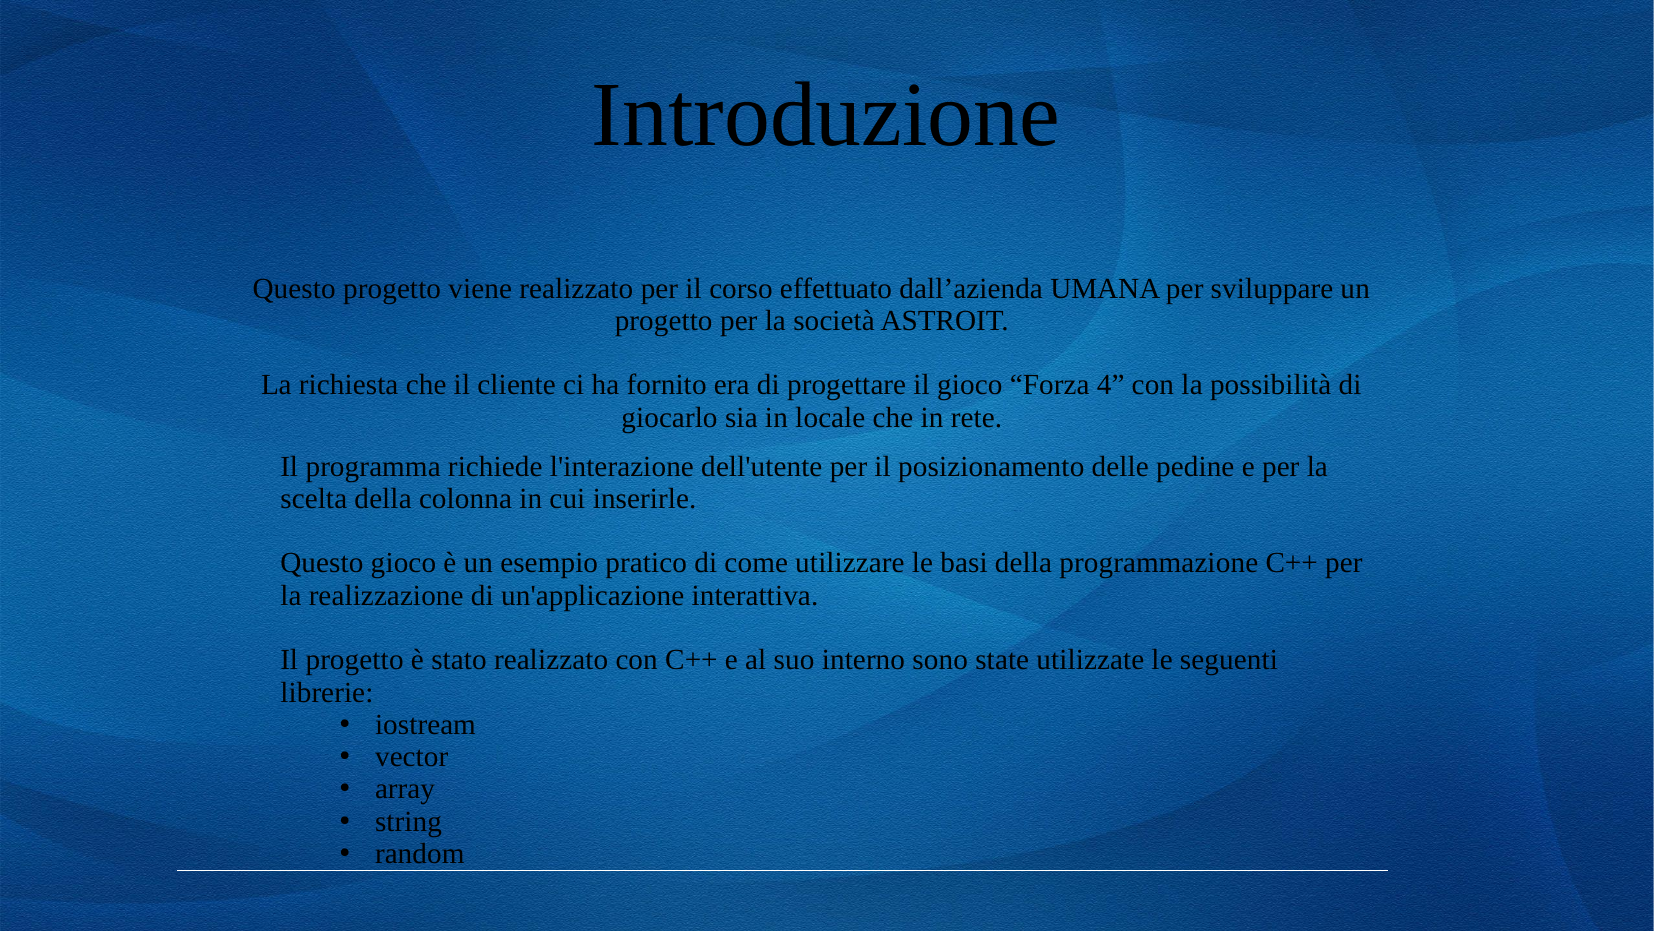

# Introduzione
Questo progetto viene realizzato per il corso effettuato dall’azienda UMANA per sviluppare un progetto per la società ASTROIT.
La richiesta che il cliente ci ha fornito era di progettare il gioco “Forza 4” con la possibilità di giocarlo sia in locale che in rete.
Il programma richiede l'interazione dell'utente per il posizionamento delle pedine e per la scelta della colonna in cui inserirle.
Questo gioco è un esempio pratico di come utilizzare le basi della programmazione C++ per la realizzazione di un'applicazione interattiva.
Il progetto è stato realizzato con C++ e al suo interno sono state utilizzate le seguenti librerie:
iostream
vector
array
string
random